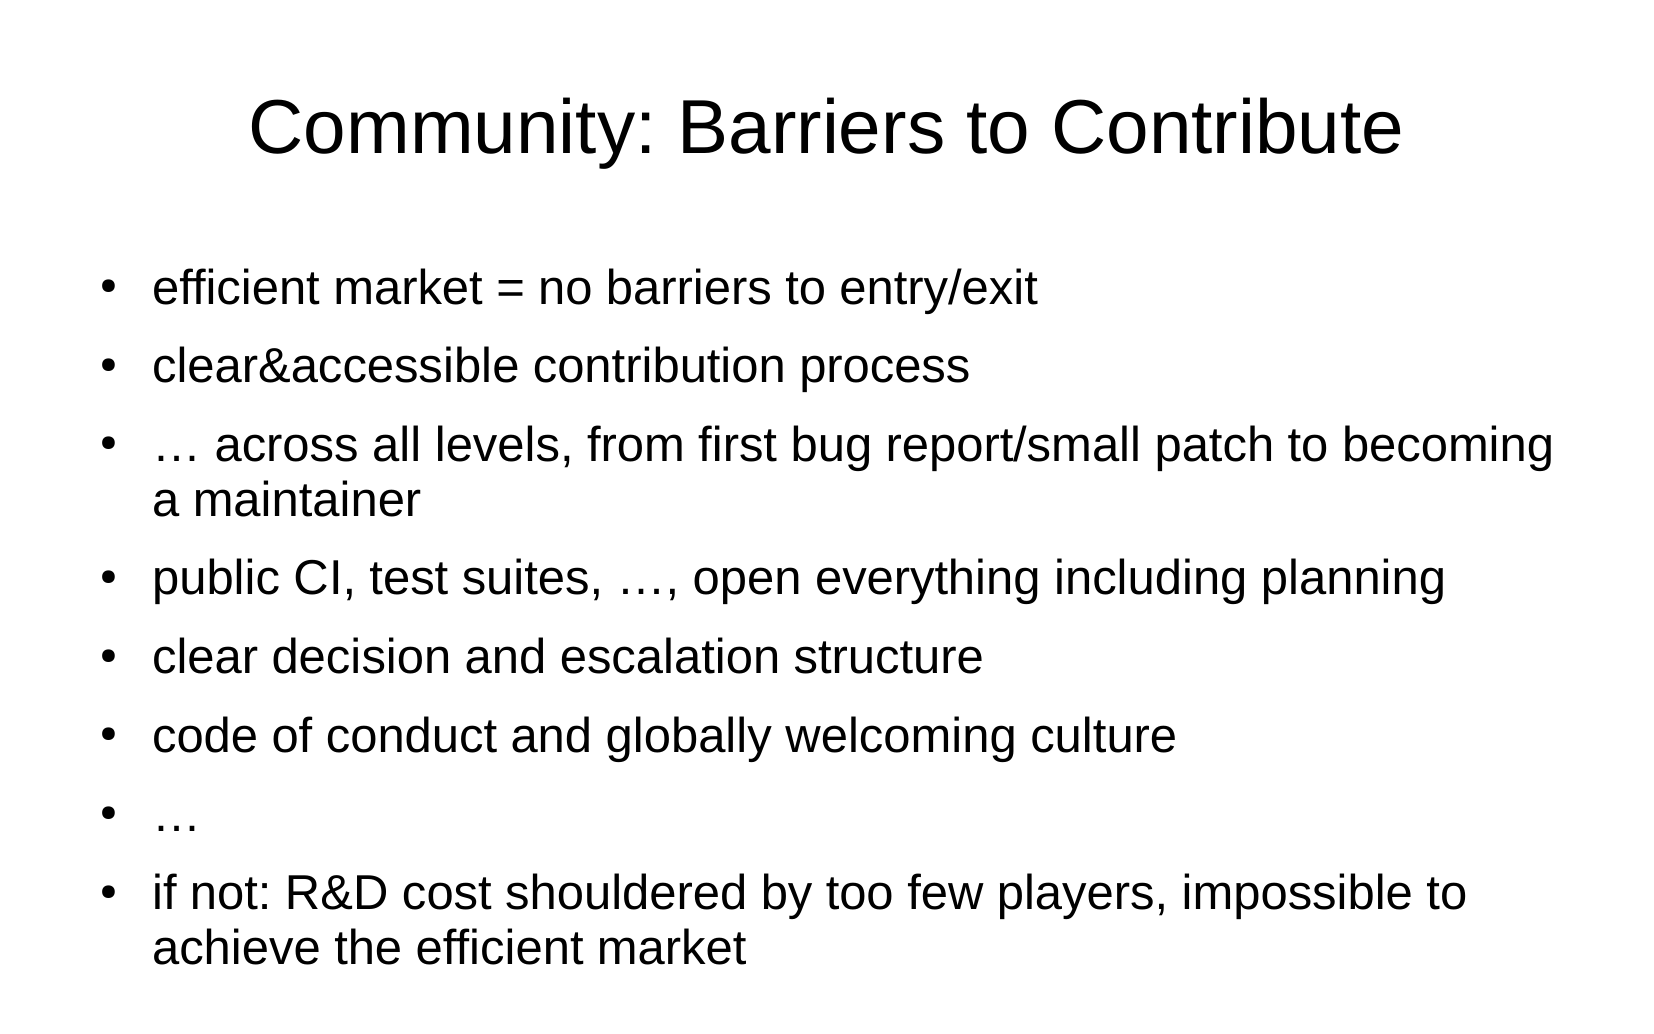

# Community: Barriers to Contribute
efficient market = no barriers to entry/exit
clear&accessible contribution process
… across all levels, from first bug report/small patch to becoming a maintainer
public CI, test suites, …, open everything including planning
clear decision and escalation structure
code of conduct and globally welcoming culture
…
if not: R&D cost shouldered by too few players, impossible to achieve the efficient market